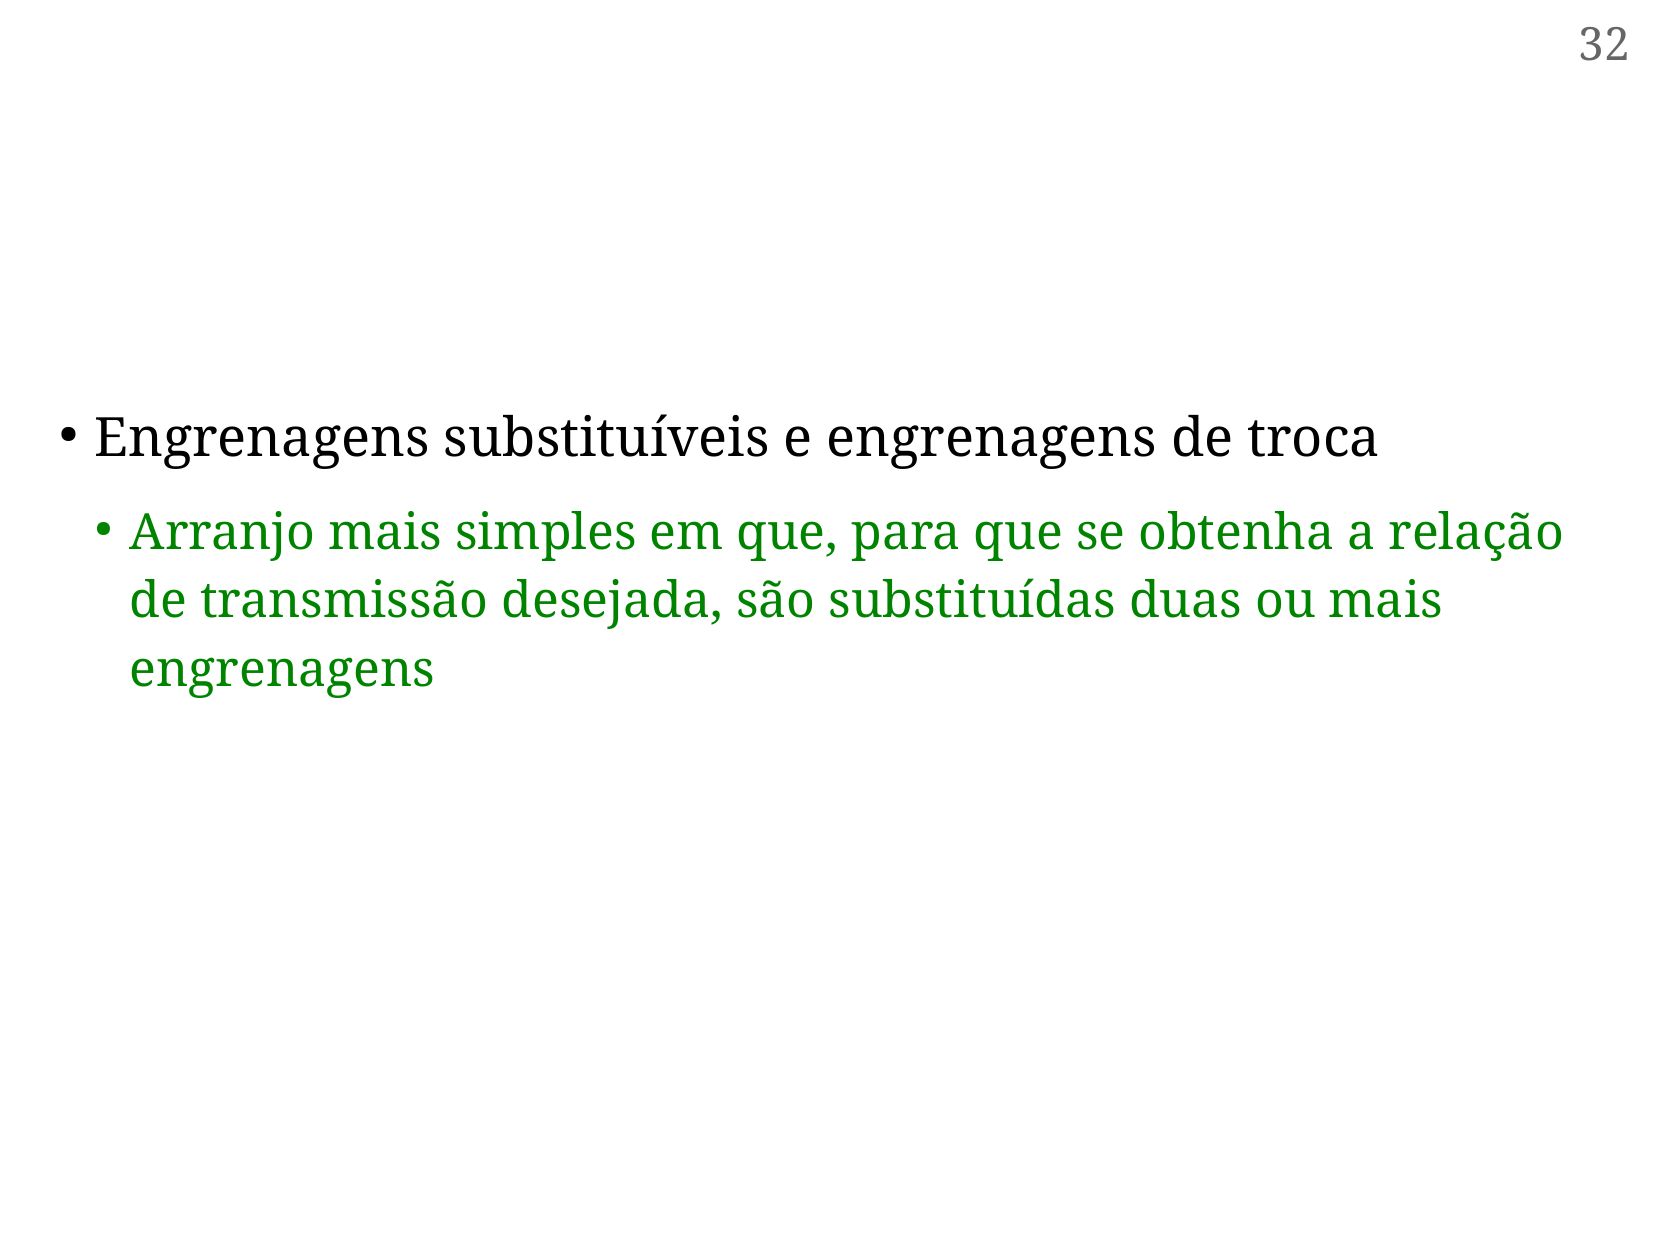

32
# Engrenagens substituíveis e engrenagens de troca
Arranjo mais simples em que, para que se obtenha a relação de transmissão desejada, são substituídas duas ou mais engrenagens